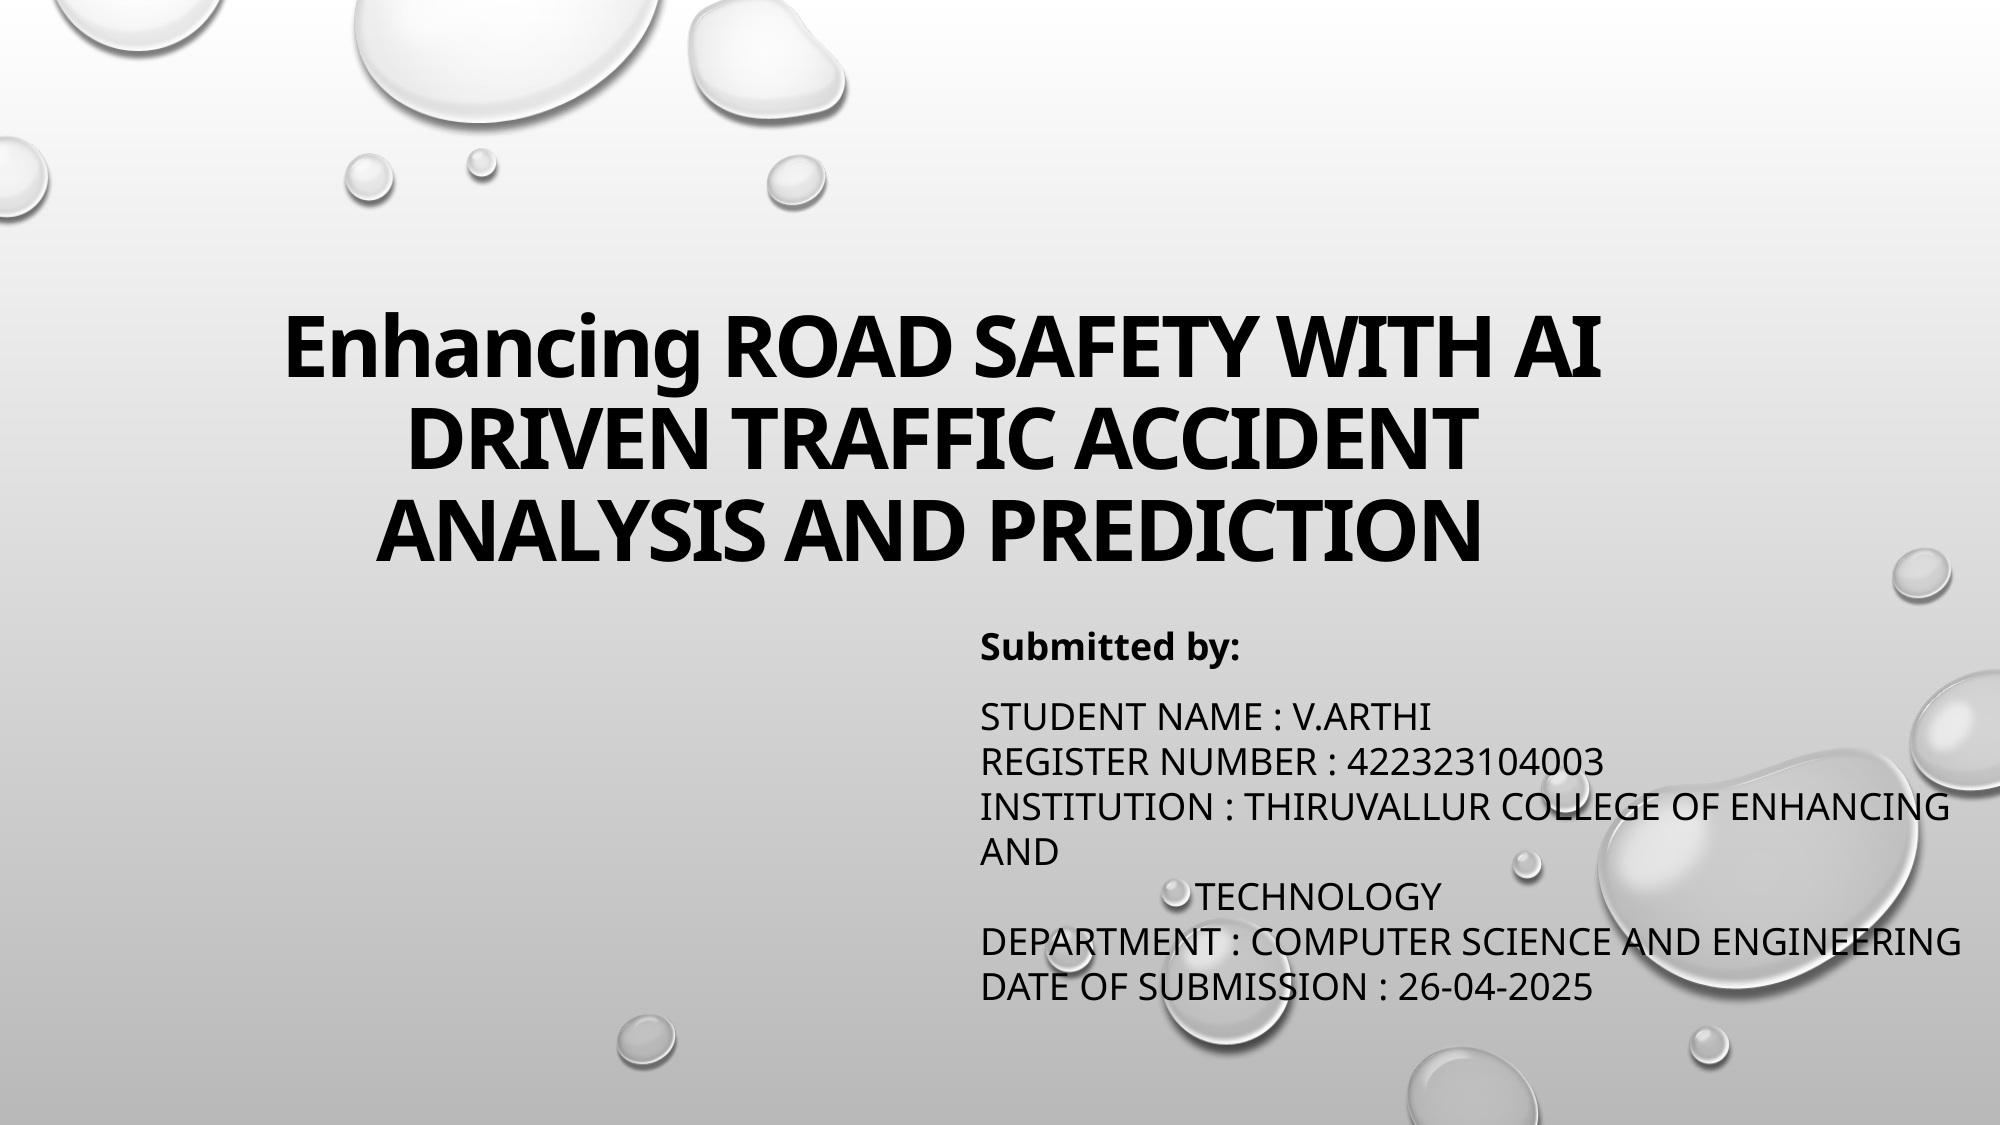

# Enhancing ROAD SAFETY WITH AI DRIVEN TRAFFIC ACCIDENT ANALYSIS AND PREDICTION
Submitted by:
STUDENT NAME : V.ARTHI
REGISTER NUMBER : 422323104003
INSTITUTION : THIRUVALLUR COLLEGE OF ENHANCING AND
 TECHNOLOGY
DEPARTMENT : COMPUTER SCIENCE AND ENGINEERING
DATE OF SUBMISSION : 26-04-2025